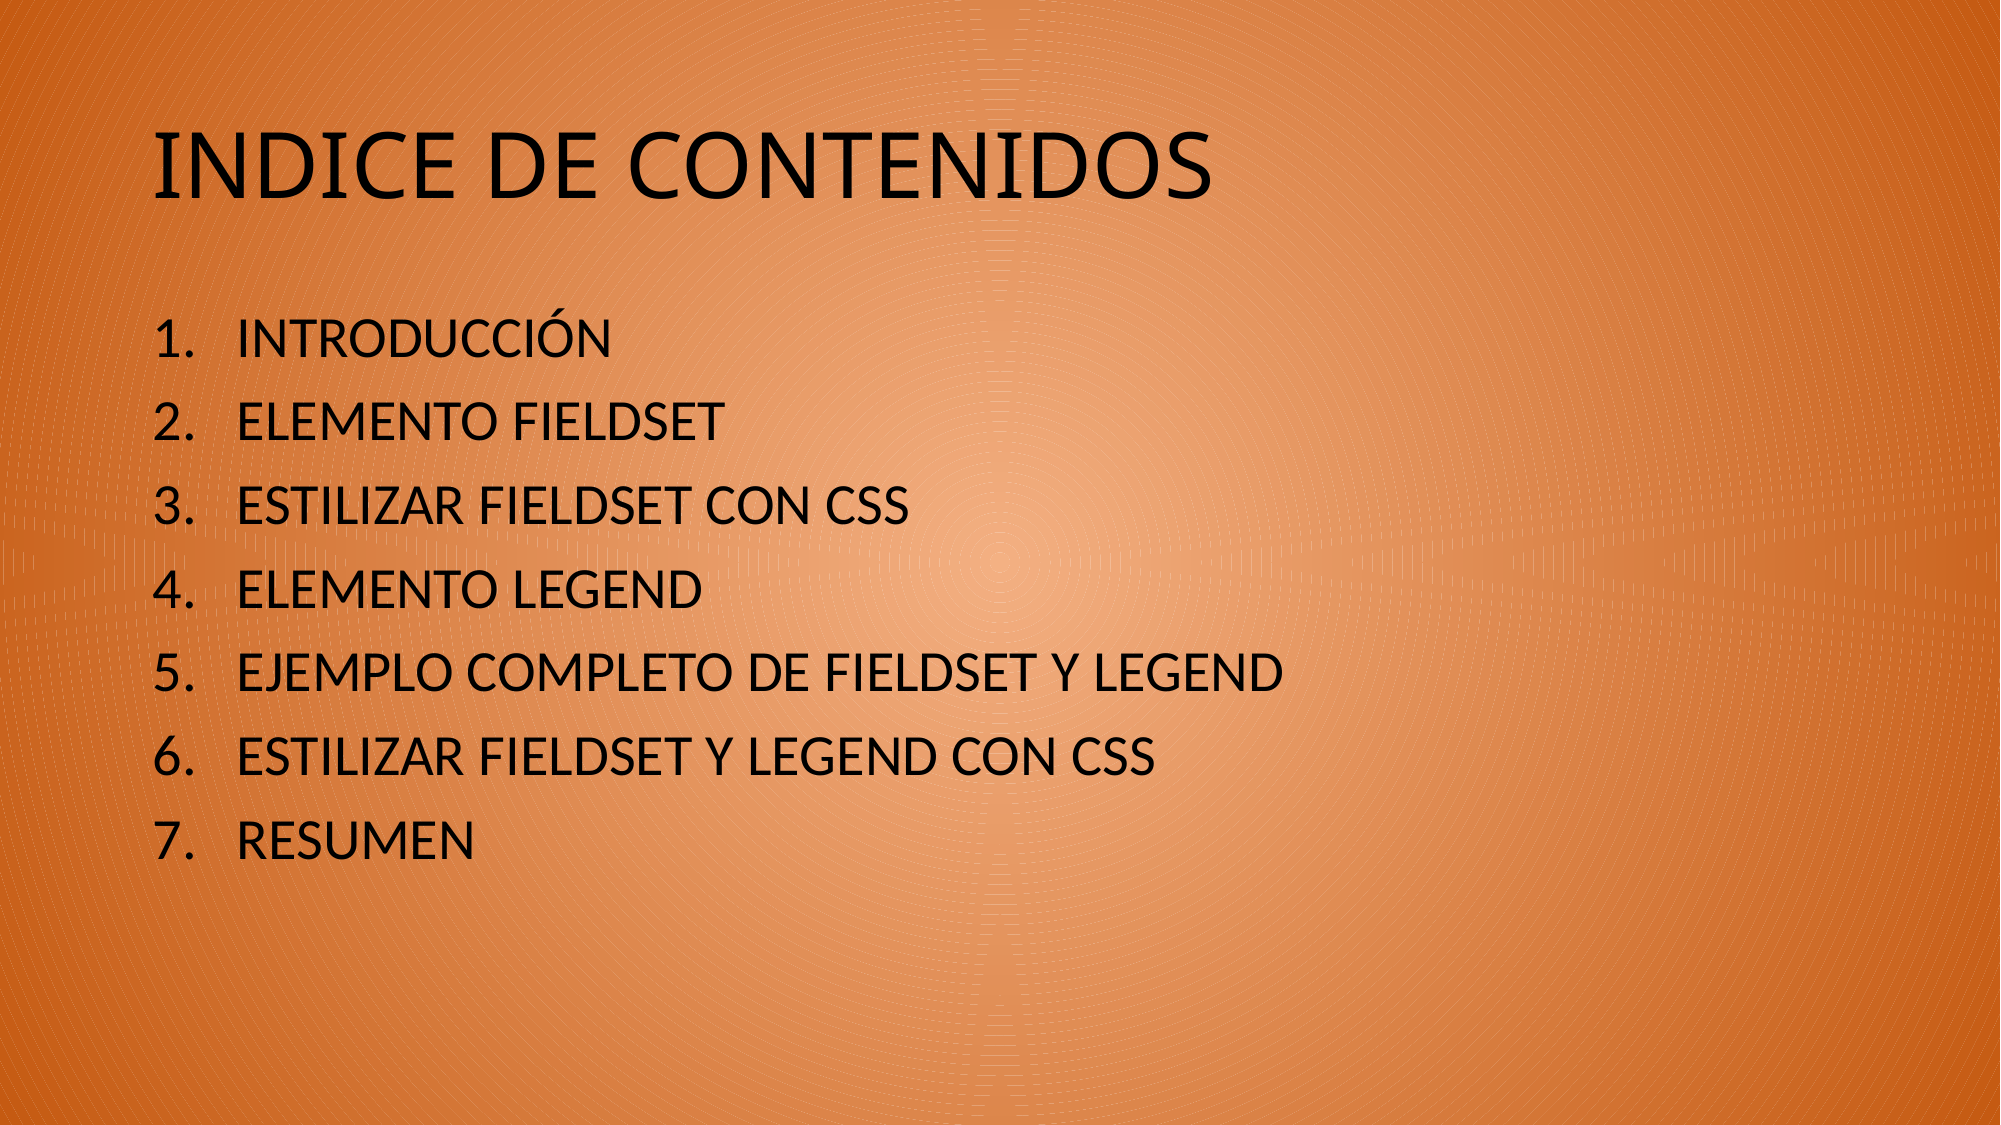

# INDICE DE CONTENIDOS
INTRODUCCIÓN
ELEMENTO FIELDSET
ESTILIZAR FIELDSET CON CSS
ELEMENTO LEGEND
EJEMPLO COMPLETO DE FIELDSET Y LEGEND
ESTILIZAR FIELDSET Y LEGEND CON CSS
RESUMEN